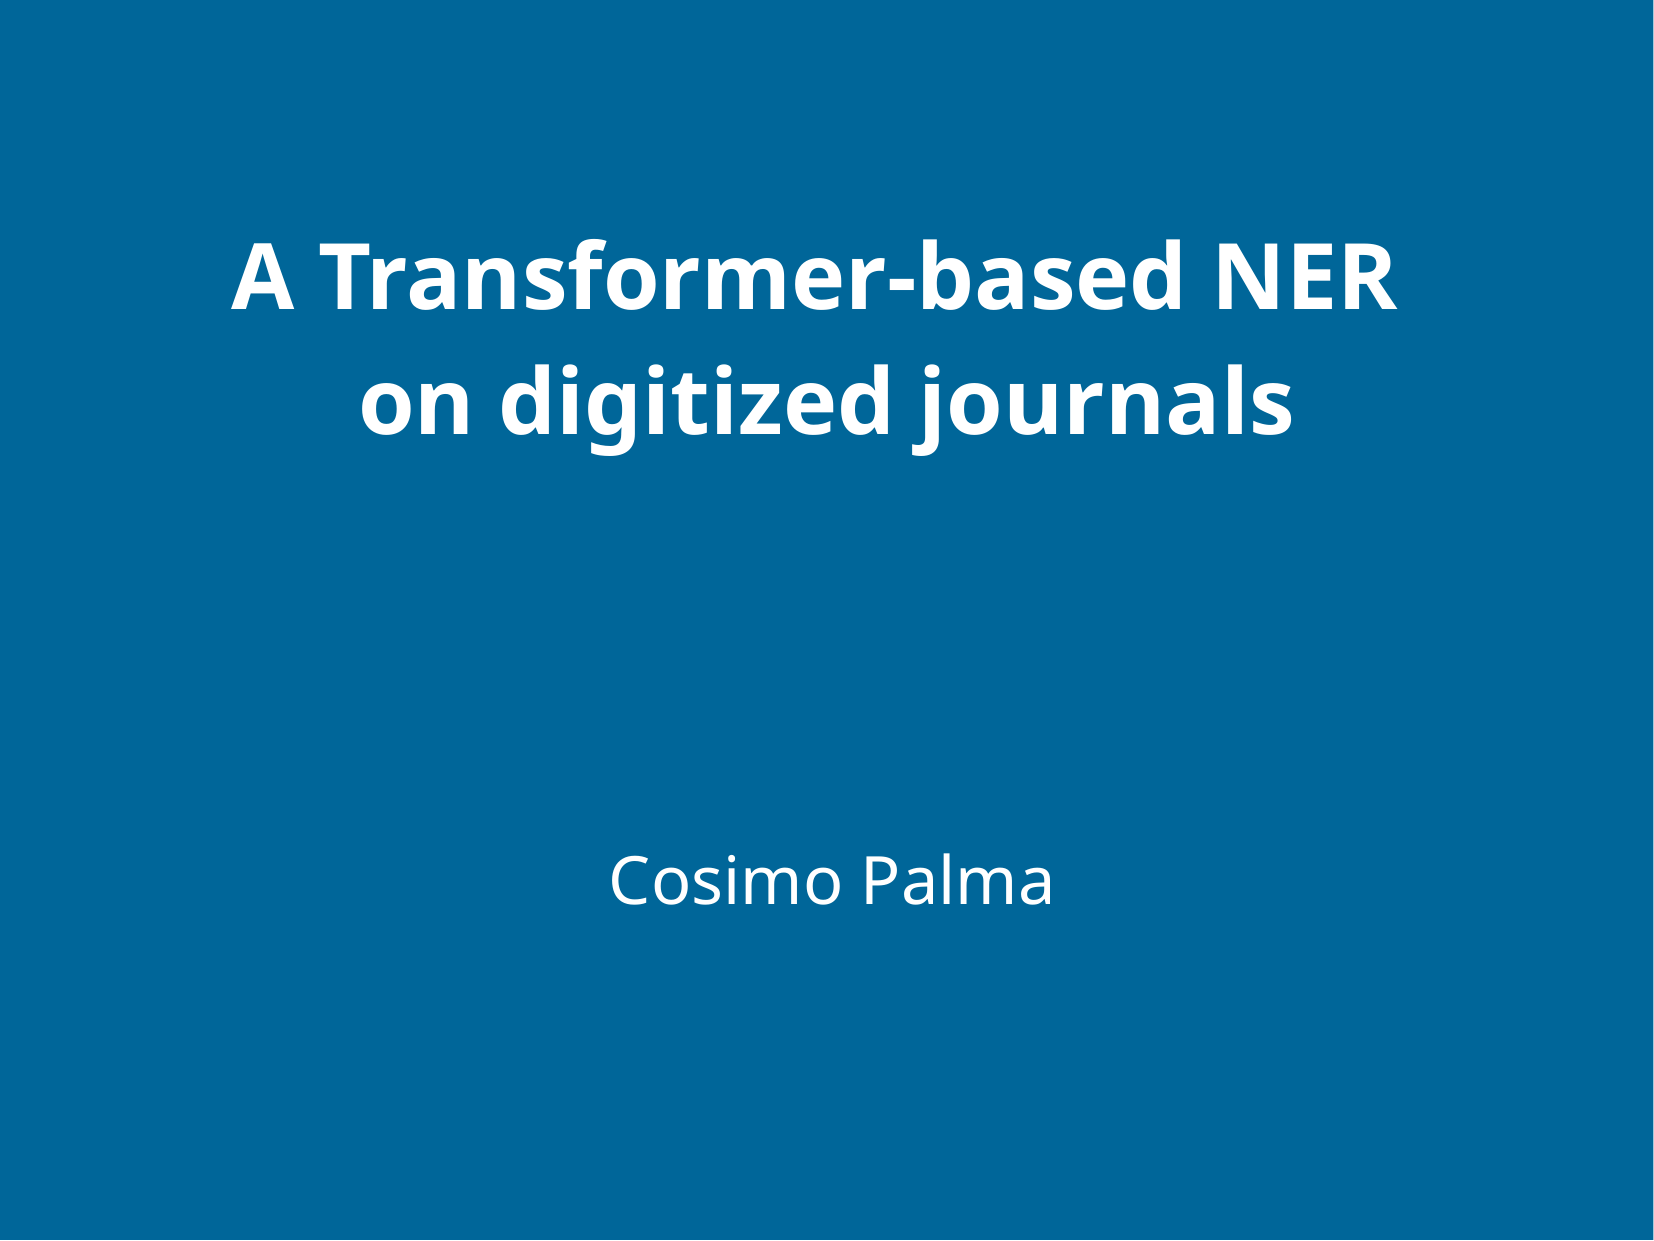

# A Transformer-based NER on digitized journals
Cosimo Palma